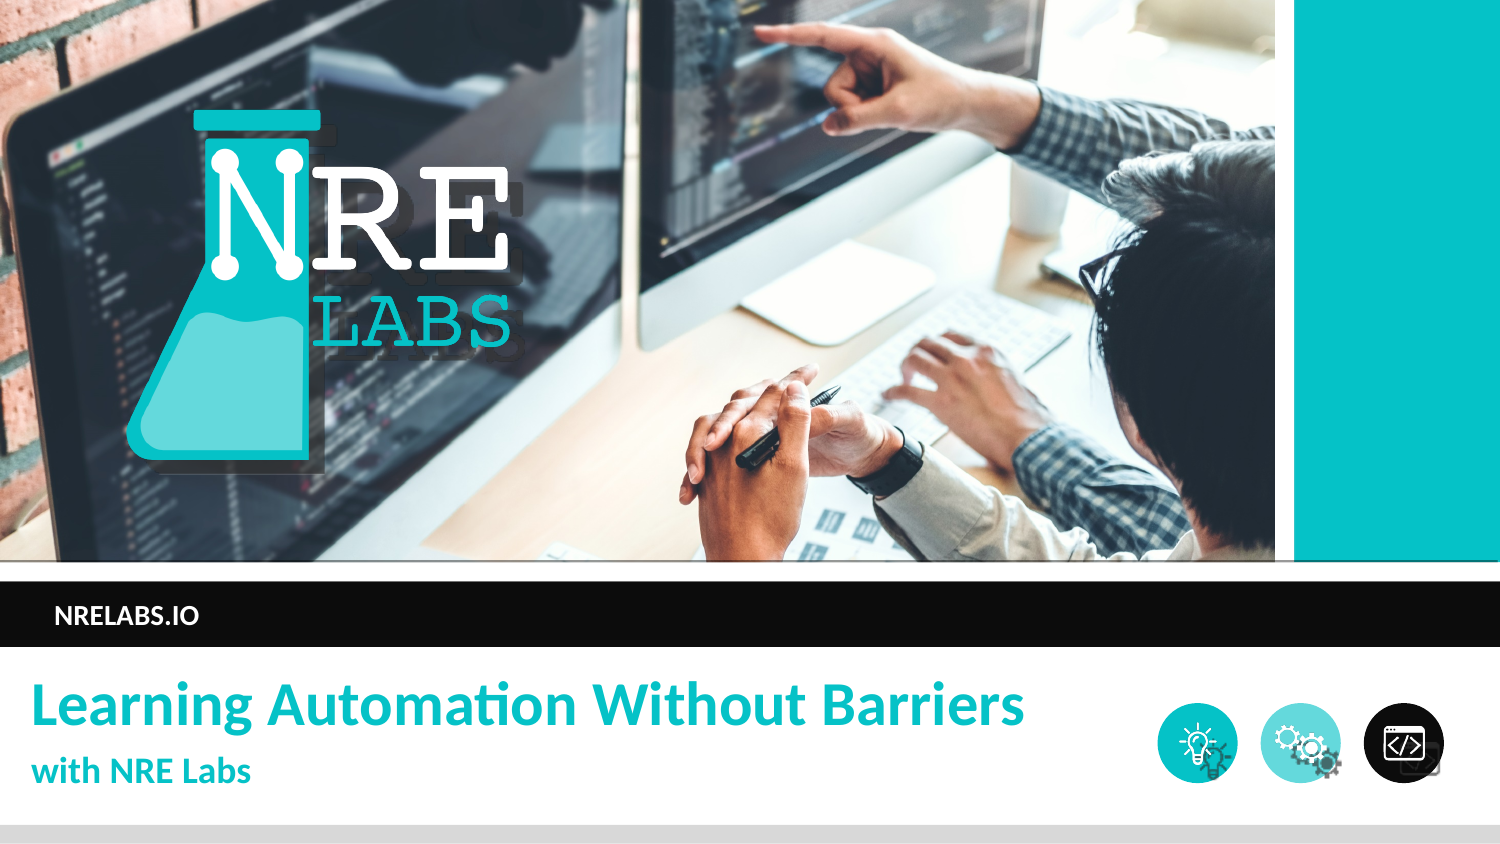

# Learning Automation Without Barriers
with NRE Labs